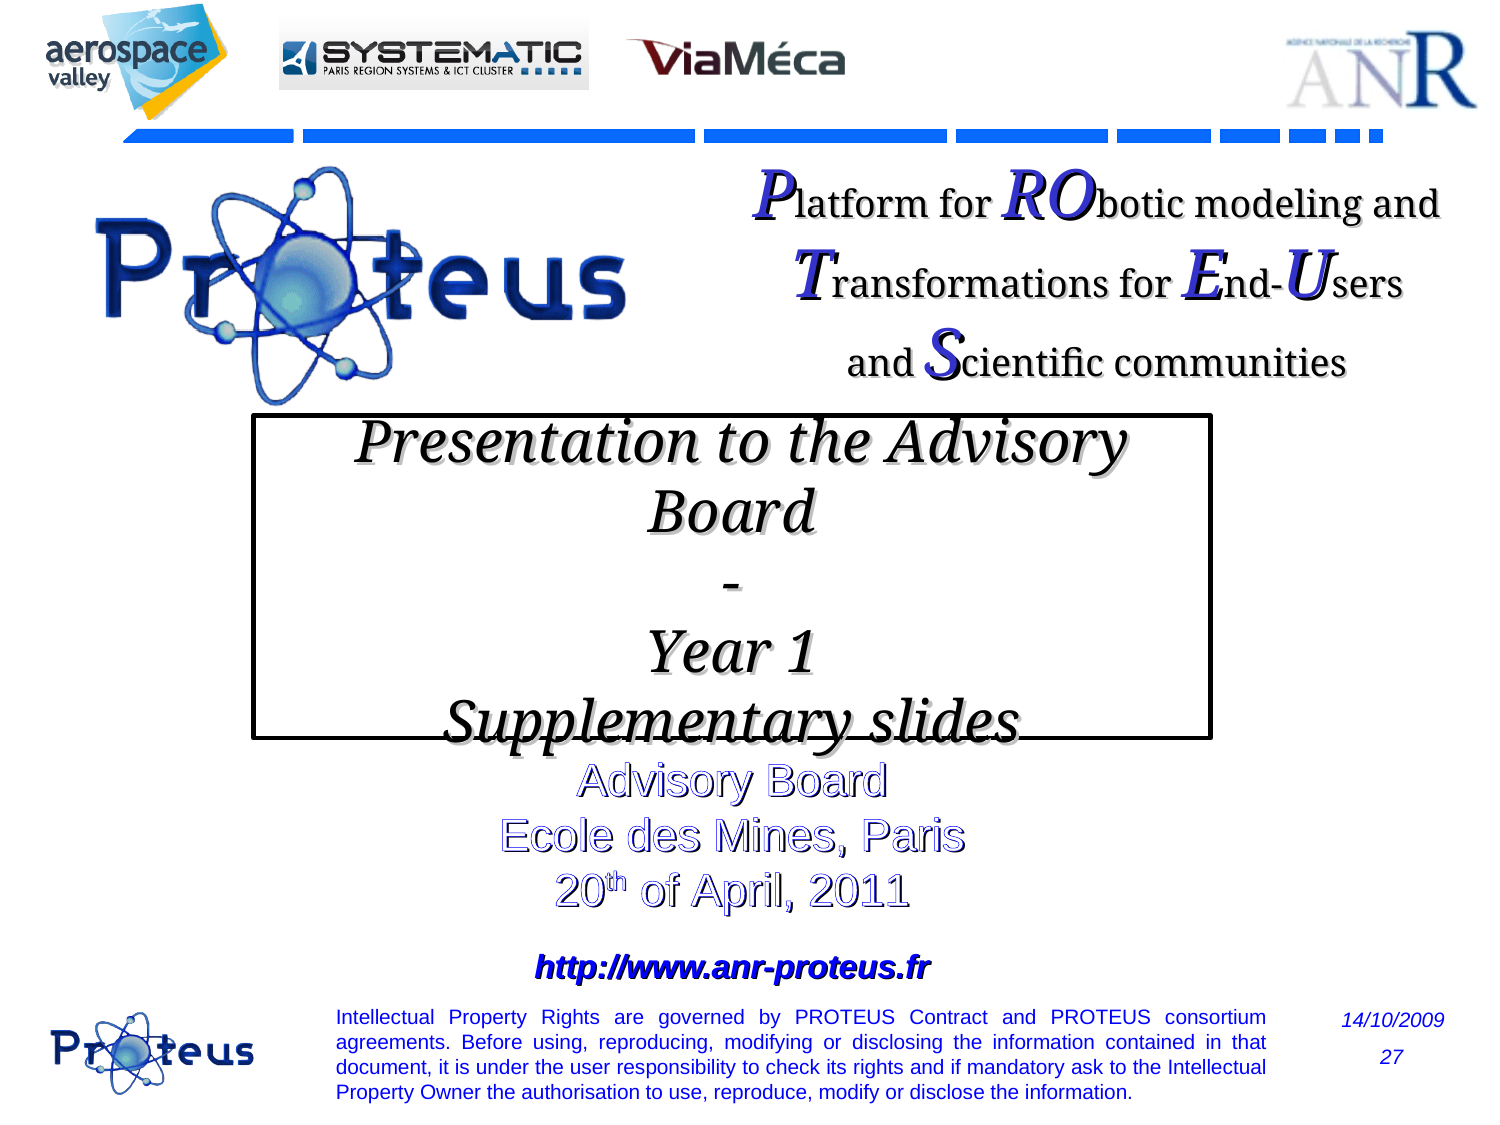

Platform for RObotic modeling and
Transformations for End-Users
and Scientific communities
Presentation to the Advisory Board
-
Year 1
Supplementary slides
Advisory Board
Ecole des Mines, Paris
20th of April, 2011
http://www.anr-proteus.fr